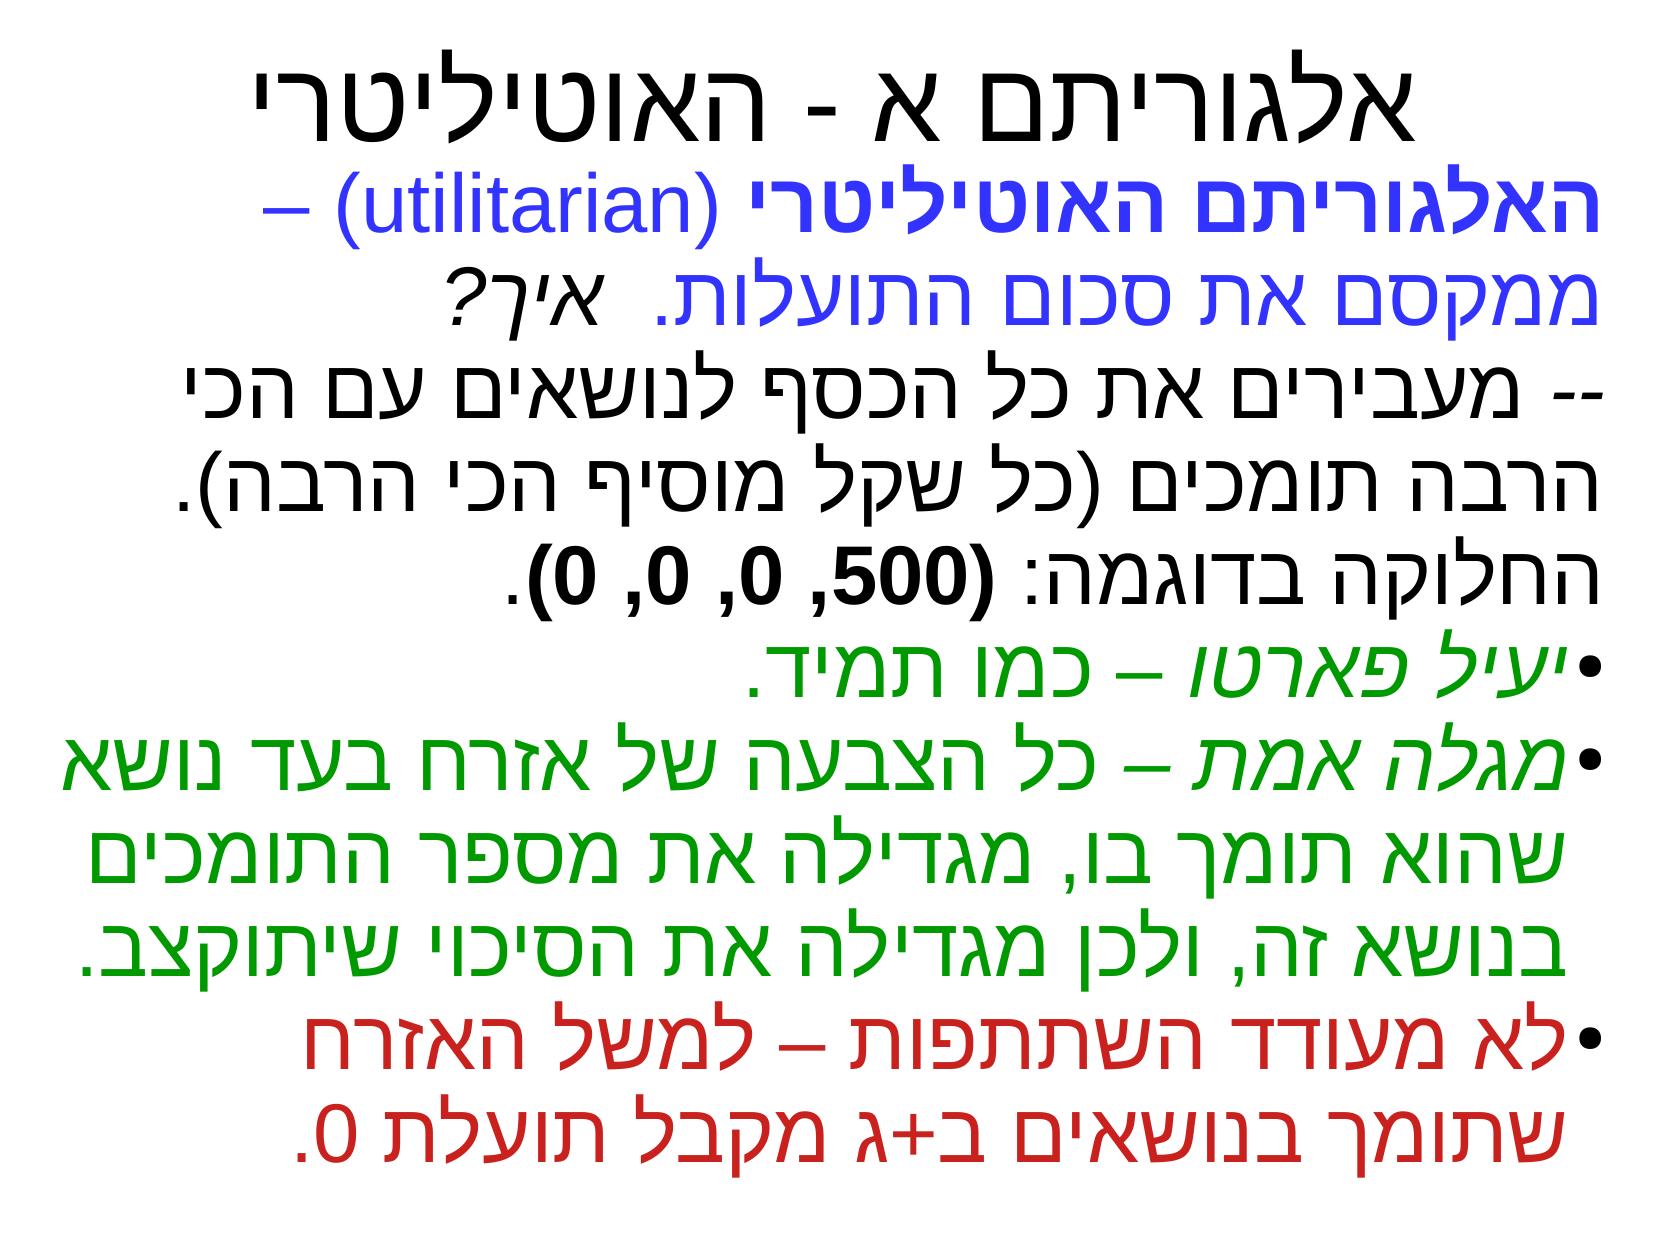

# אלגוריתם א - האוטיליטרי
האלגוריתם האוטיליטרי (utilitarian) – ממקסם את סכום התועלות. איך?
-- מעבירים את כל הכסף לנושאים עם הכי הרבה תומכים (כל שקל מוסיף הכי הרבה).
החלוקה בדוגמה: (500, 0, 0, 0).
יעיל פארטו – כמו תמיד.
מגלה אמת – כל הצבעה של אזרח בעד נושא שהוא תומך בו, מגדילה את מספר התומכים בנושא זה, ולכן מגדילה את הסיכוי שיתוקצב.
לא מעודד השתתפות – למשל האזרח שתומך בנושאים ב+ג מקבל תועלת 0.